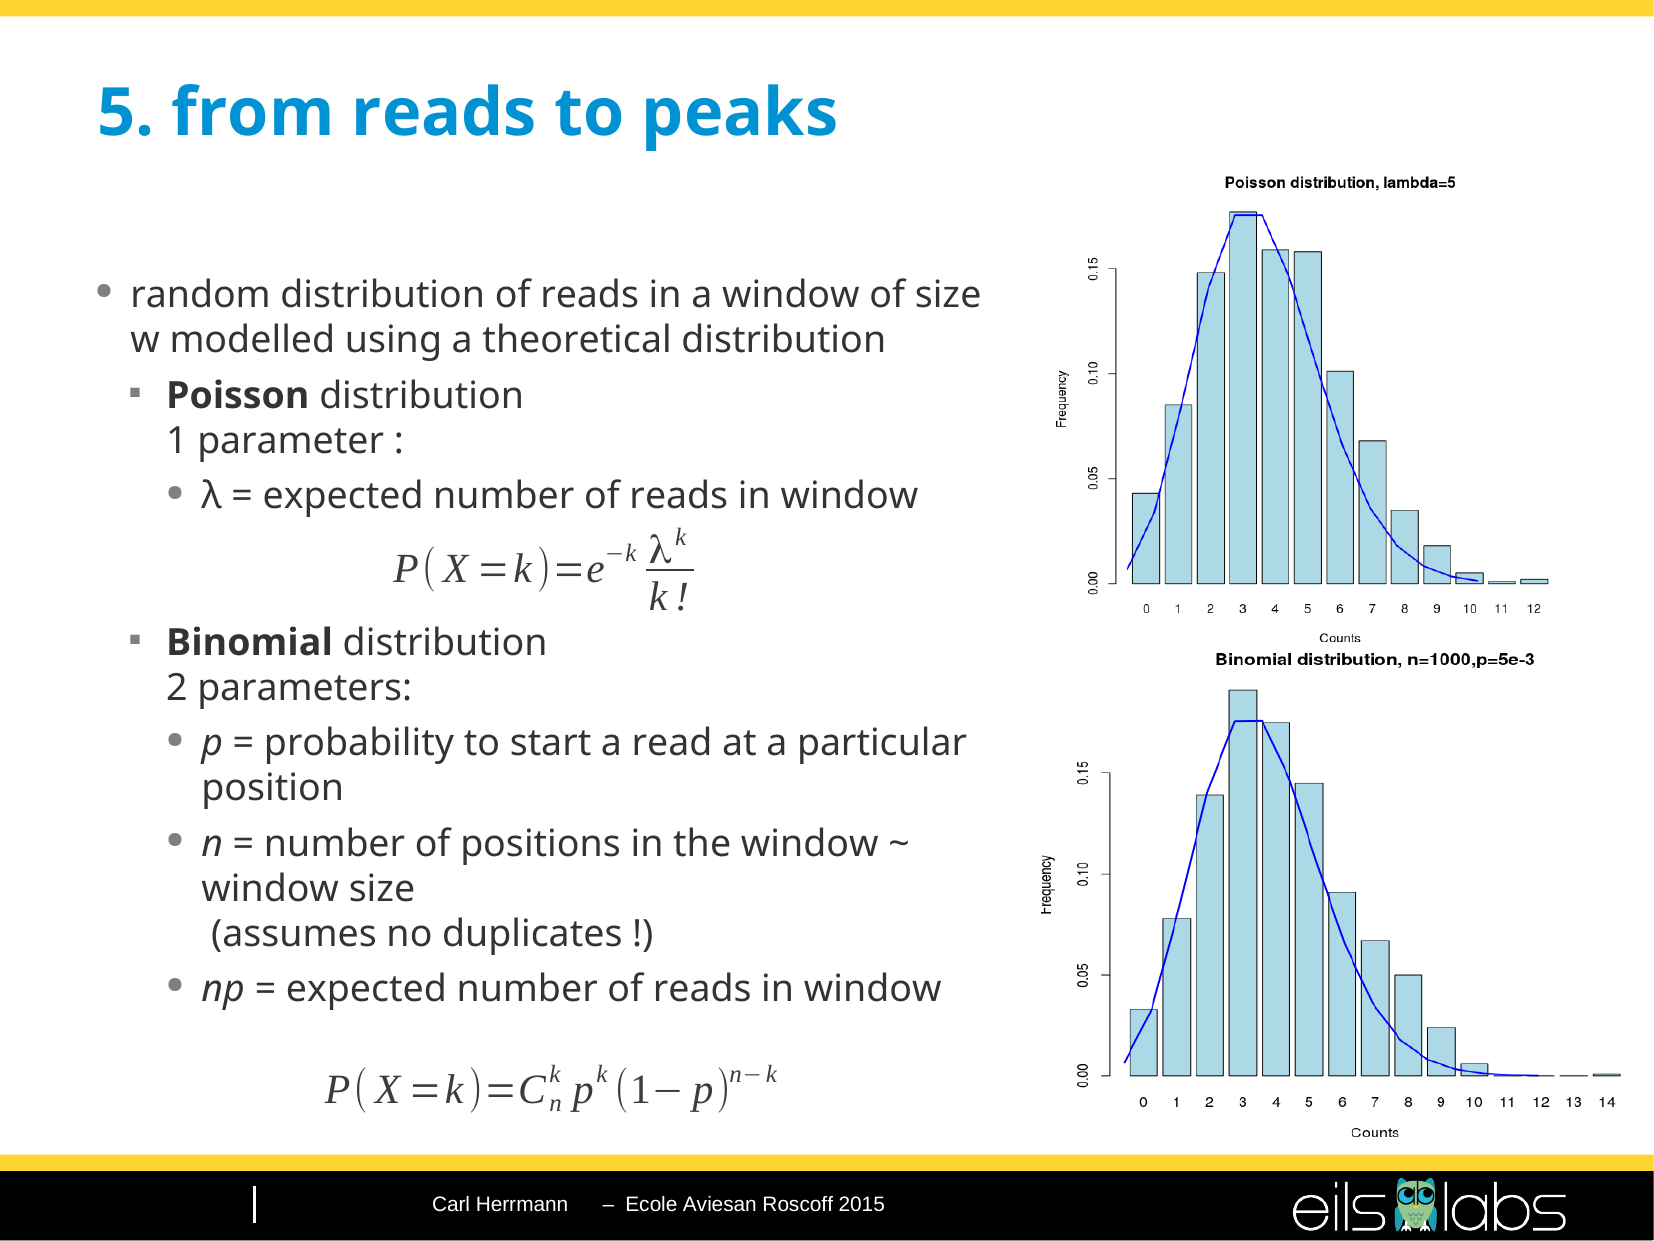

# 5. from reads to peaks
random distribution of reads in a window of size w modelled using a theoretical distribution
Poisson distribution
1 parameter :
λ = expected number of reads in window
Binomial distribution
2 parameters:
p = probability to start a read at a particular position
n = number of positions in the window ~ window size
 (assumes no duplicates !)
np = expected number of reads in window